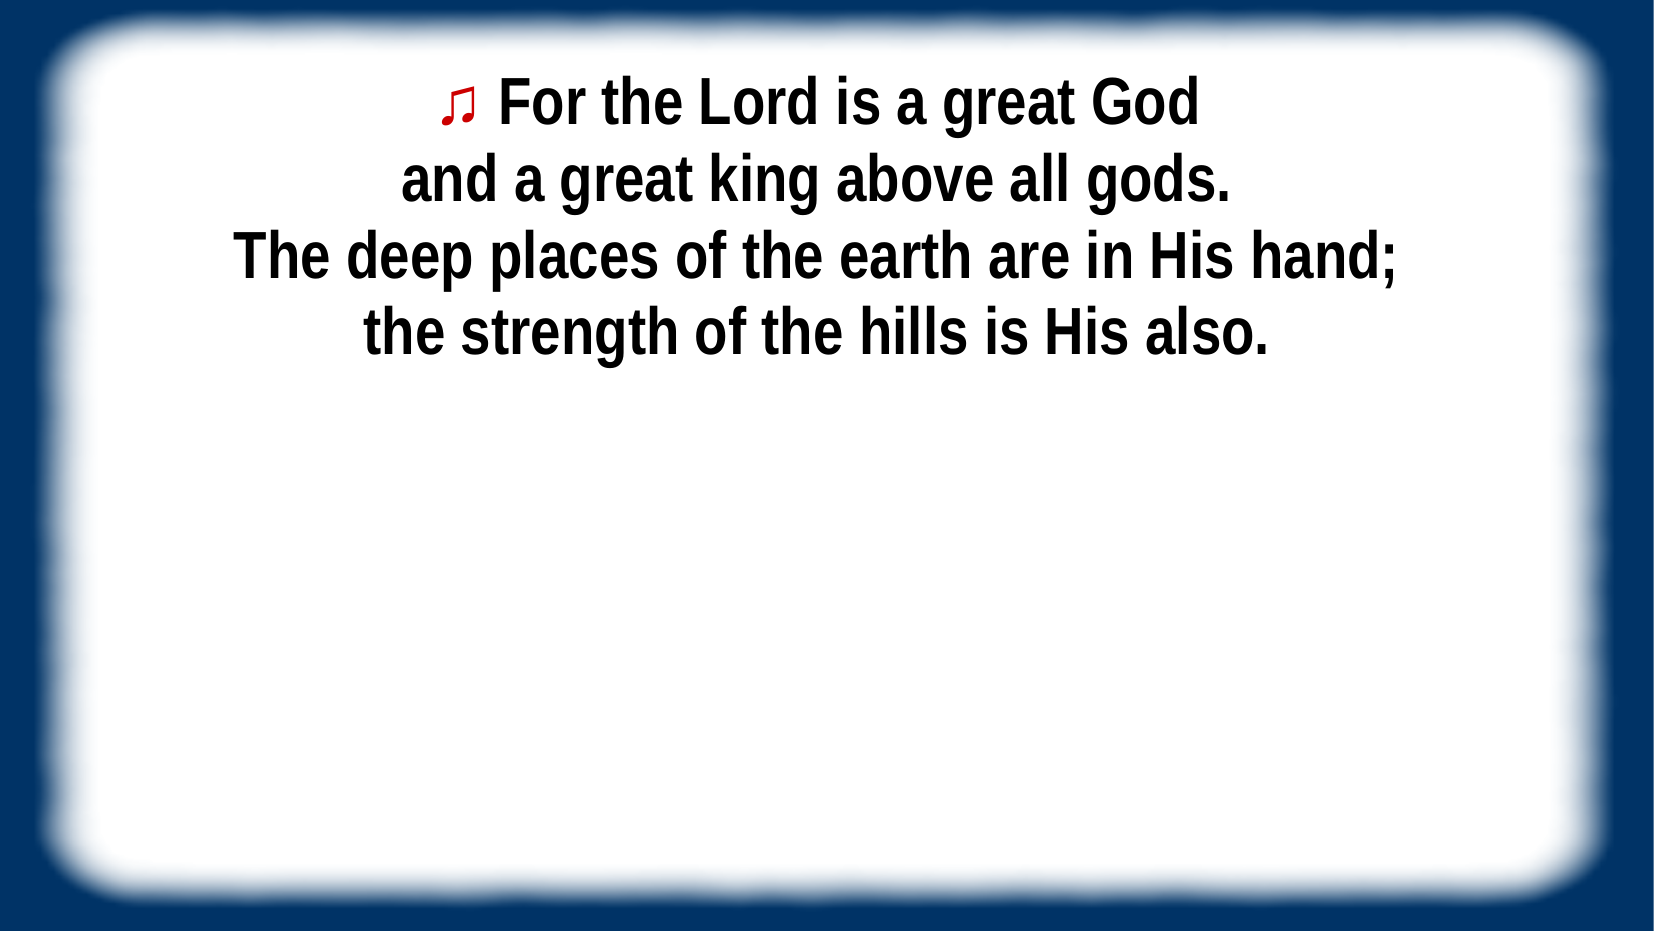

♫ For the Lord is a great God
and a great king above all gods.
The deep places of the earth are in His hand;
the strength of the hills is His also.